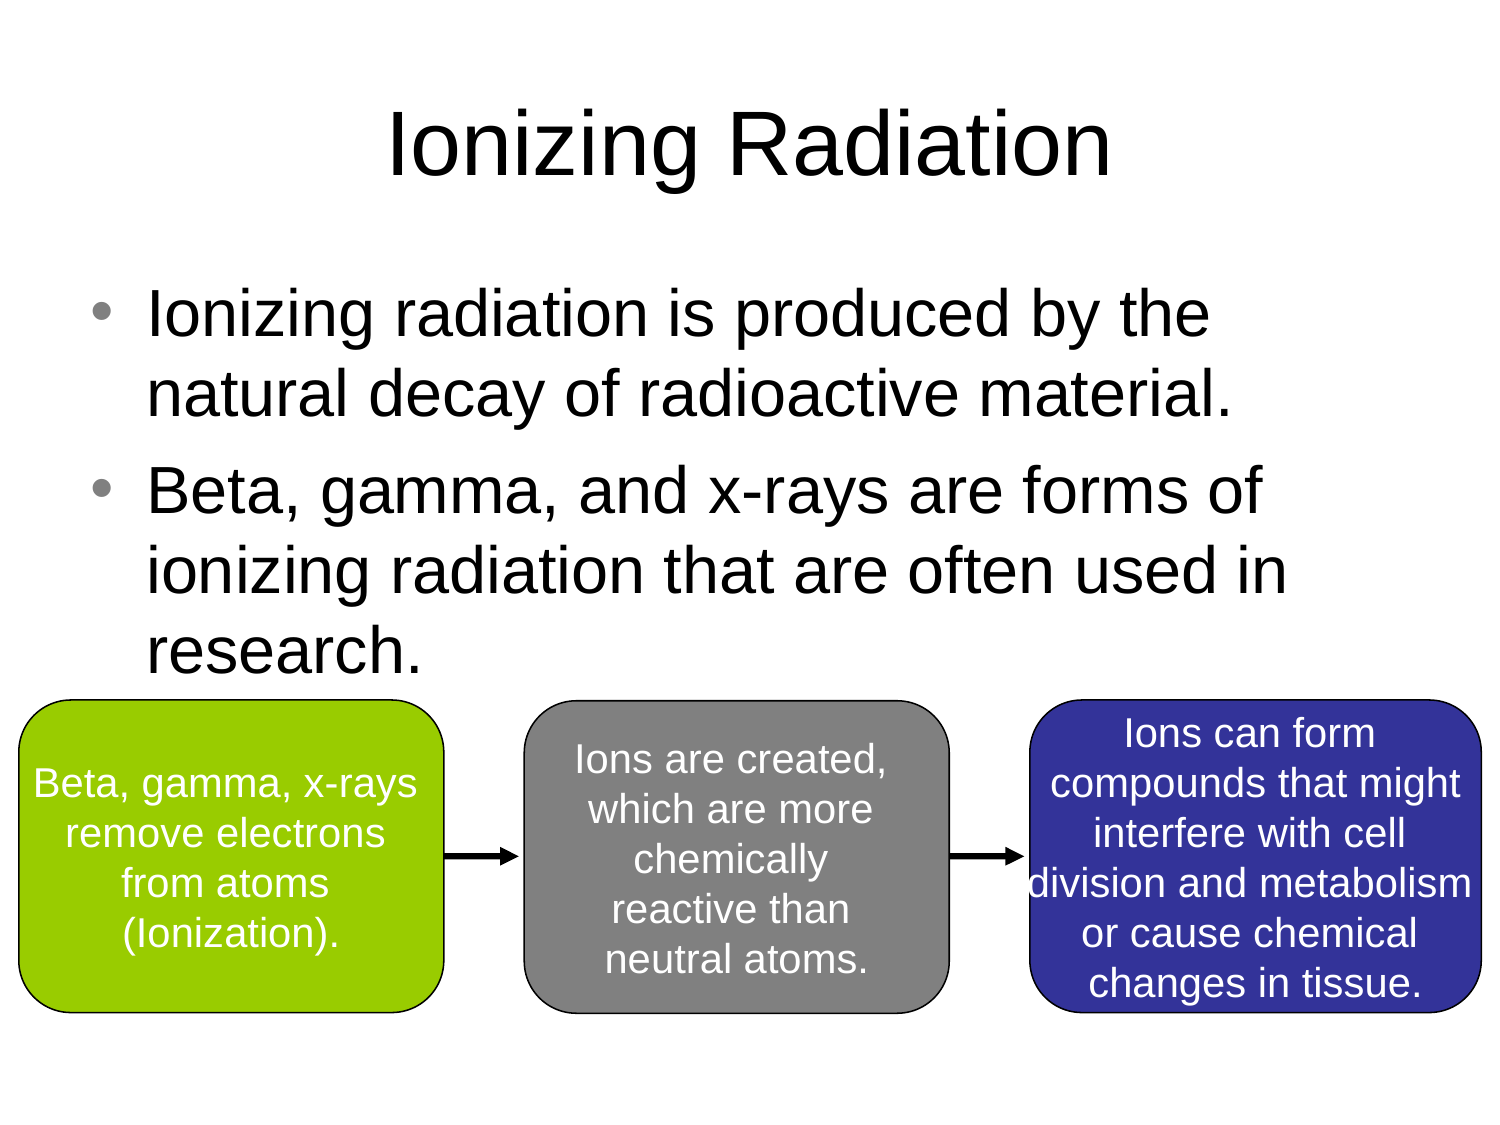

# Ionizing Radiation
Ionizing radiation is produced by the natural decay of radioactive material.
Beta, gamma, and x-rays are forms of ionizing radiation that are often used in research.
Beta, gamma, x-rays
remove electrons
from atoms
(Ionization).
Ions can form
compounds that might
interfere with cell
division and metabolism
or cause chemical
changes in tissue.
Ions are created,
which are more
chemically
reactive than
neutral atoms.